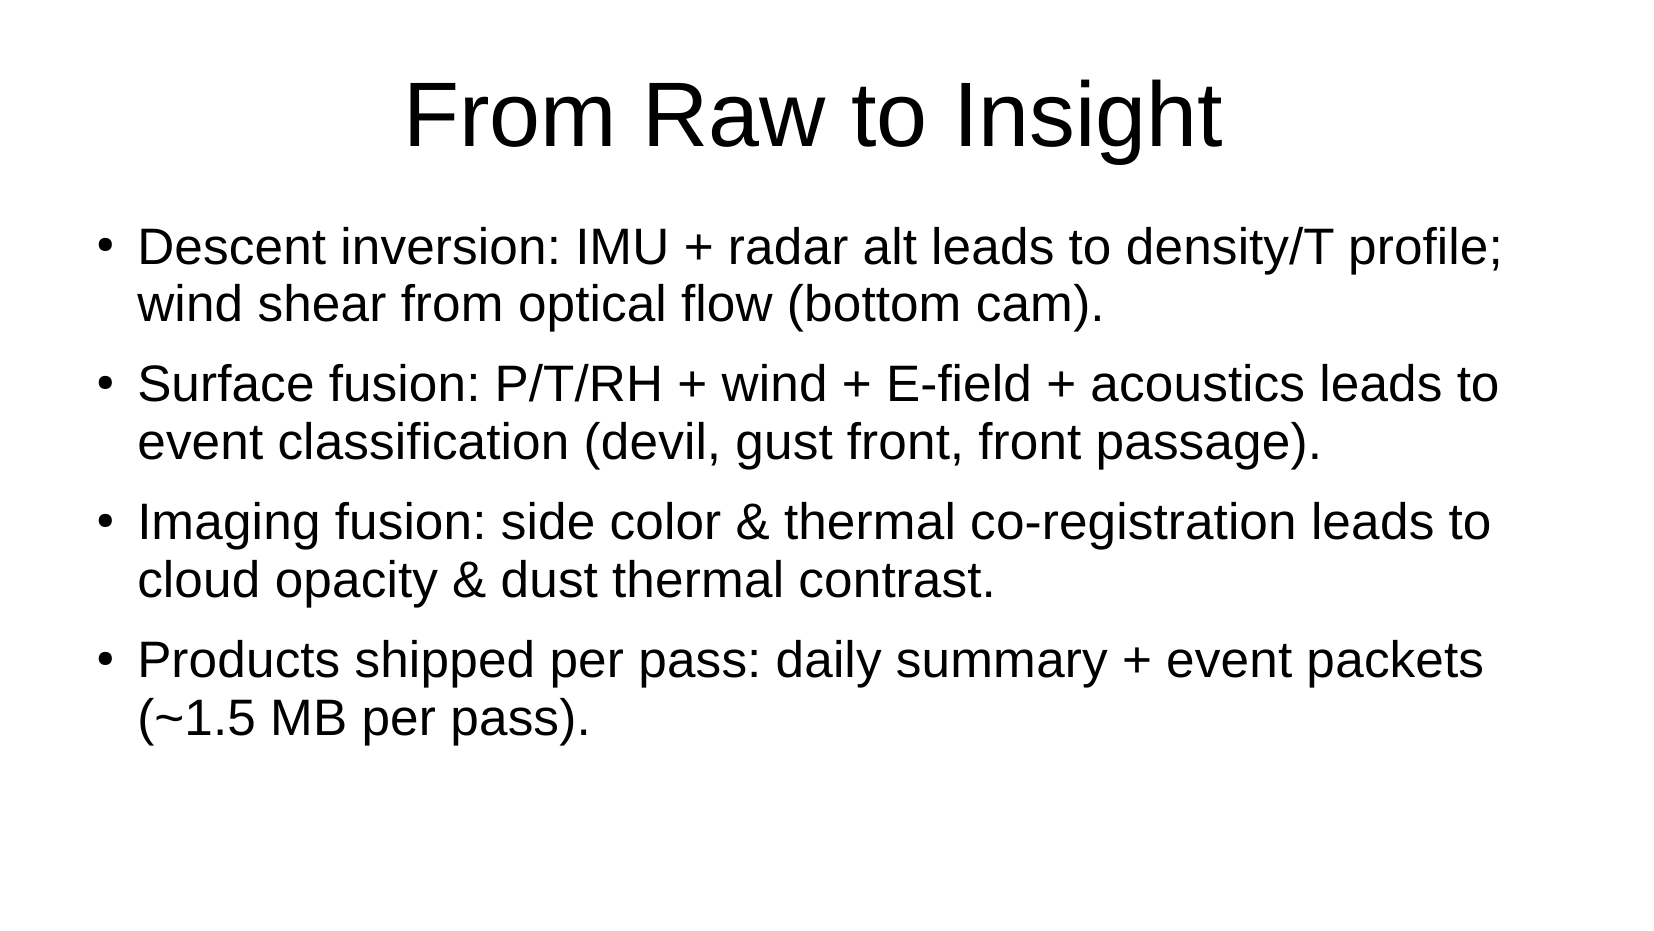

# From Raw to Insight
Descent inversion: IMU + radar alt leads to density/T profile; wind shear from optical flow (bottom cam).
Surface fusion: P/T/RH + wind + E-field + acoustics leads to event classification (devil, gust front, front passage).
Imaging fusion: side color & thermal co-registration leads to cloud opacity & dust thermal contrast.
Products shipped per pass: daily summary + event packets (~1.5 MB per pass).